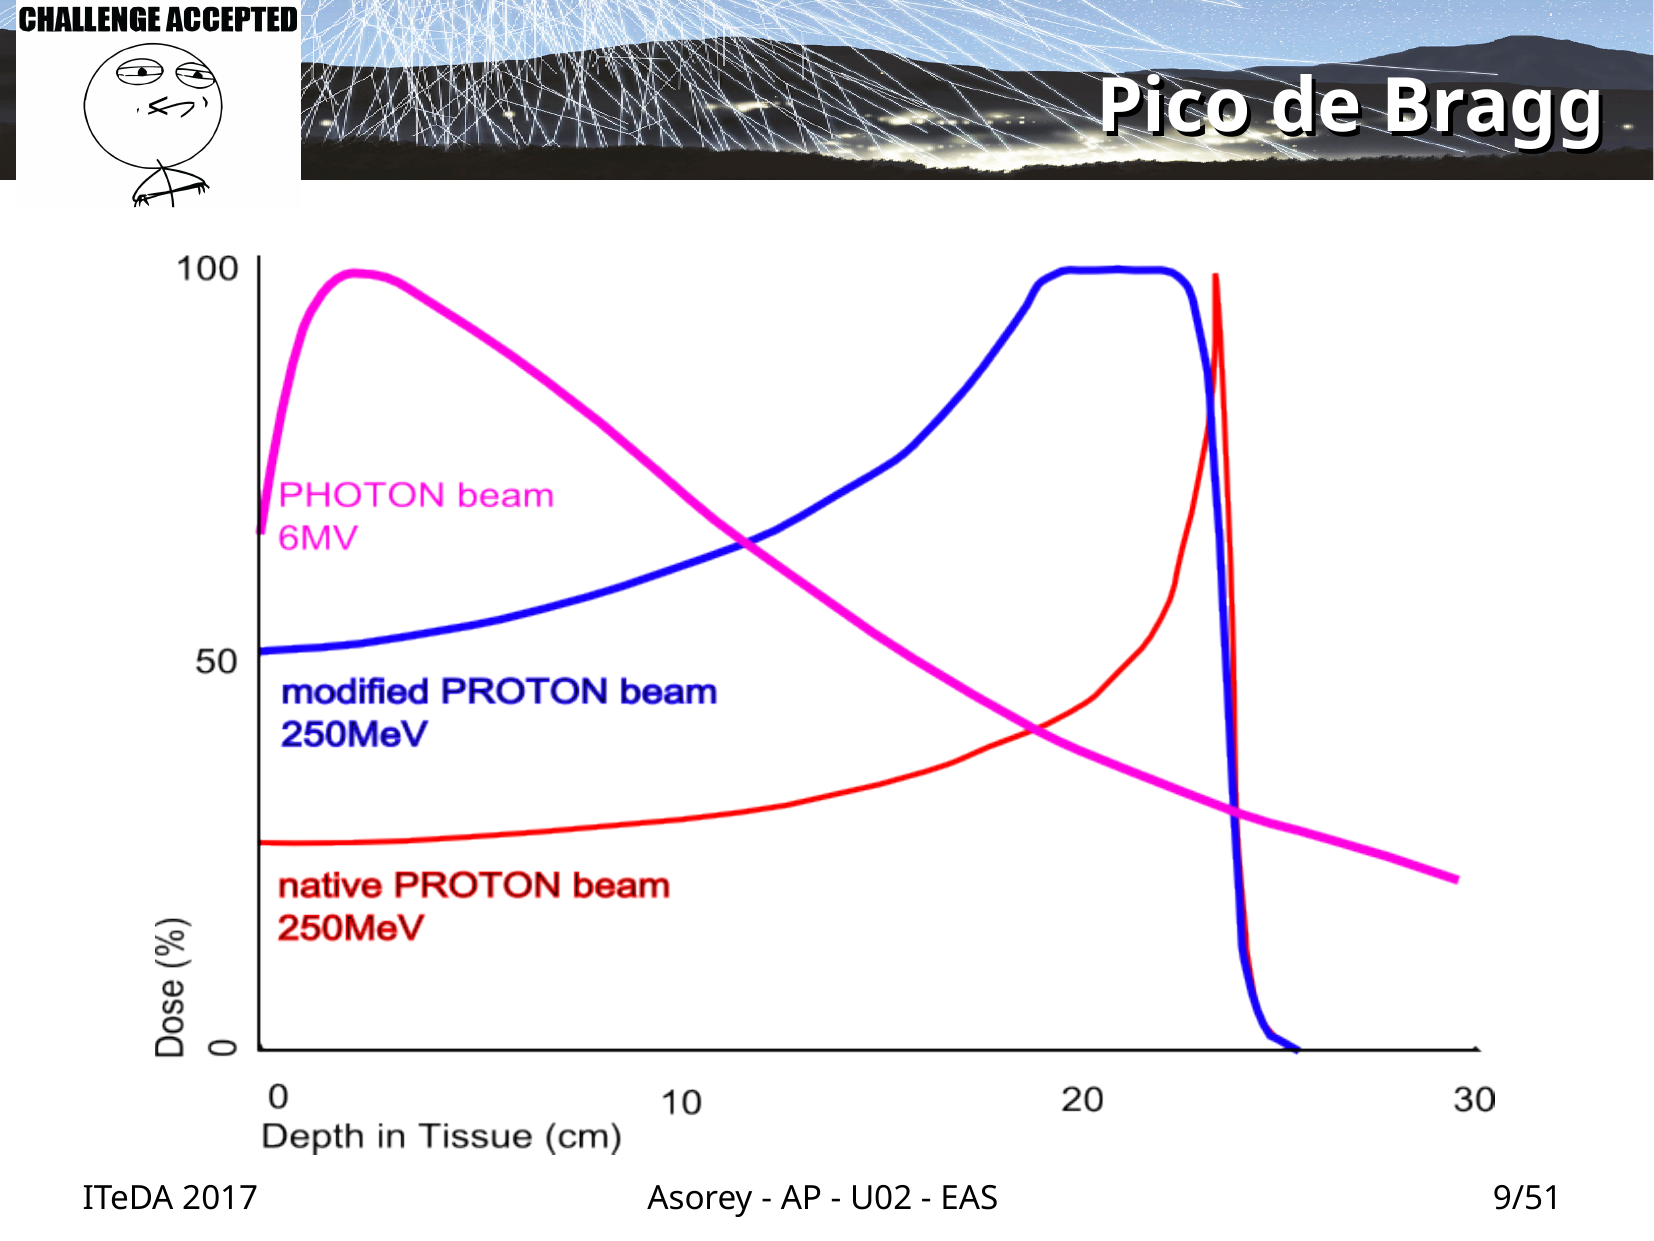

<
# Pico de Bragg
ITeDA 2017
Asorey - AP - U02 - EAS
9